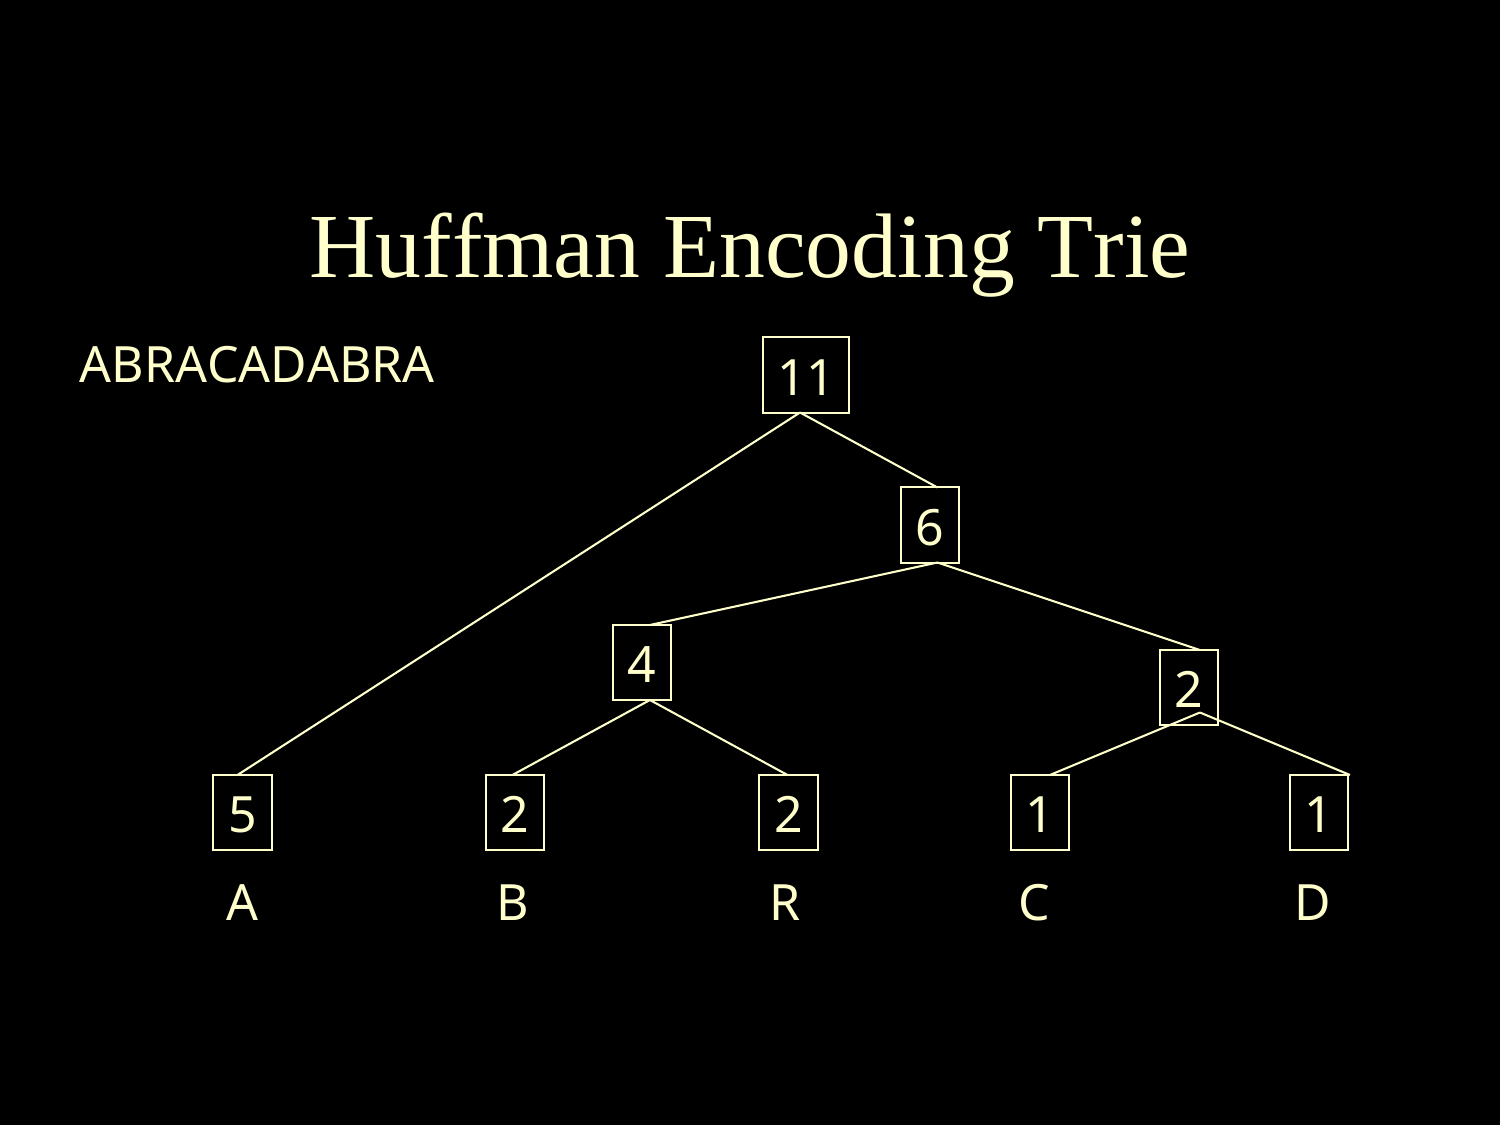

# Huffman Encoding Trie
ABRACADABRA
11
6
4
2
5
2
2
1
1
A
B
R
C
D